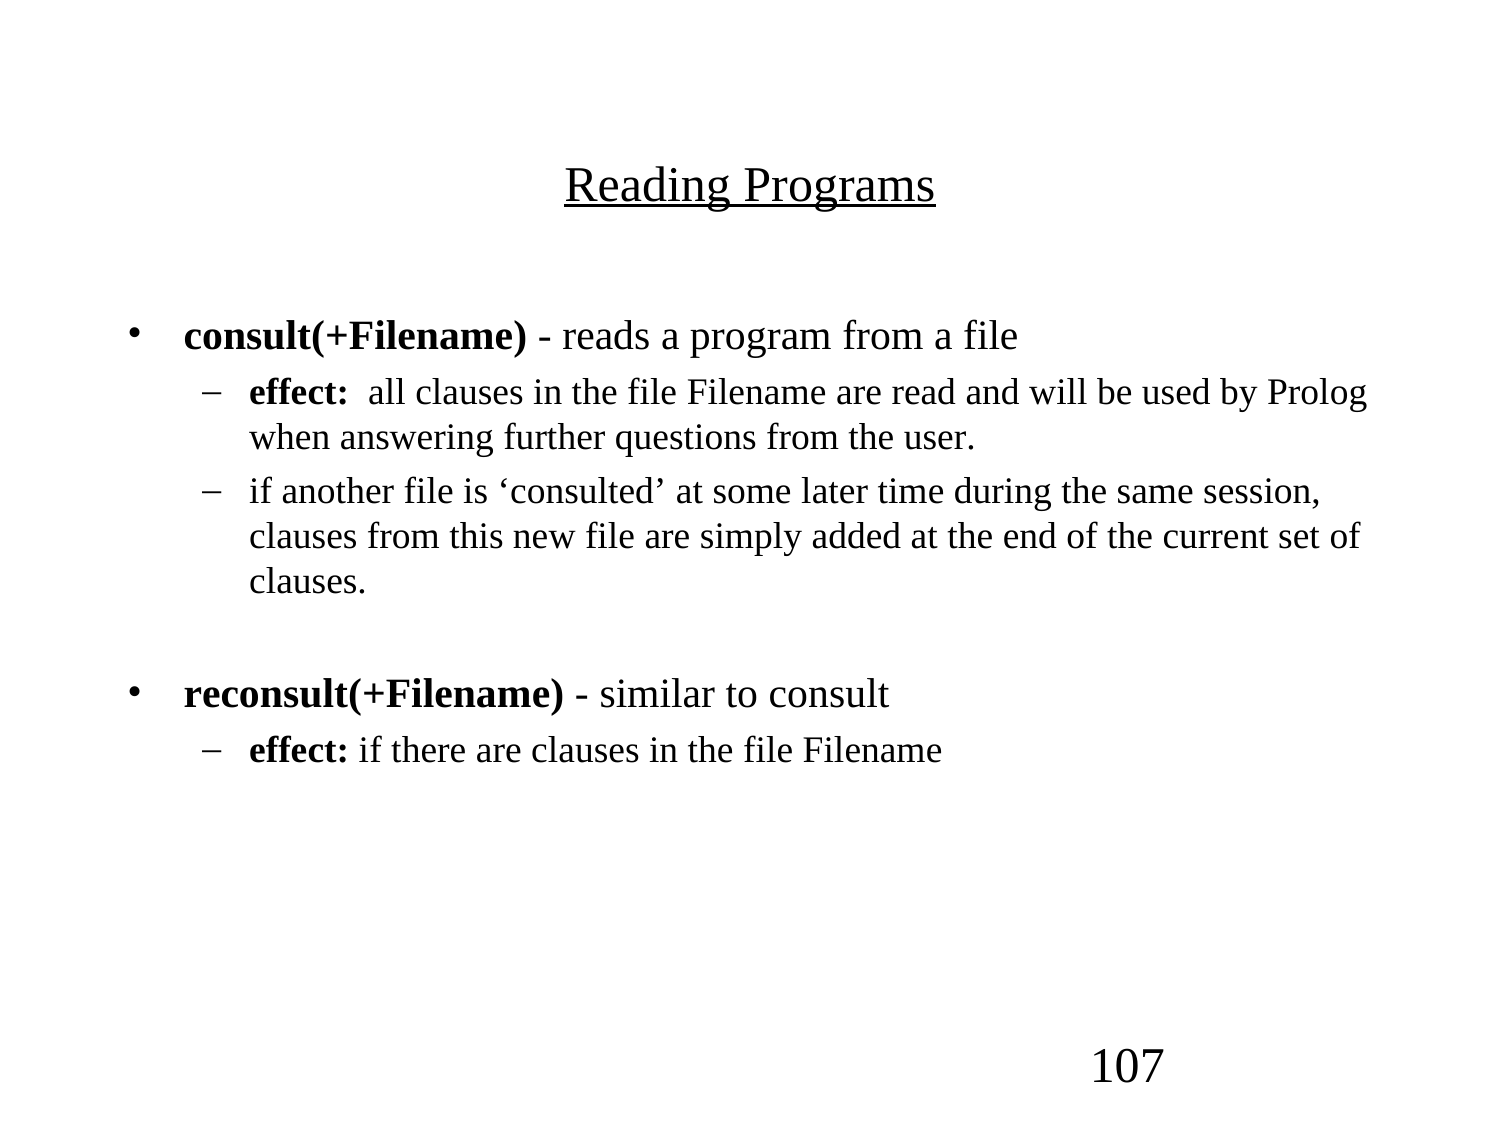

# Reading Programs
consult(+Filename) - reads a program from a file
effect: all clauses in the file Filename are read and will be used by Prolog when answering further questions from the user.
if another file is ‘consulted’ at some later time during the same session, clauses from this new file are simply added at the end of the current set of clauses.
reconsult(+Filename) - similar to consult
effect: if there are clauses in the file Filename
107